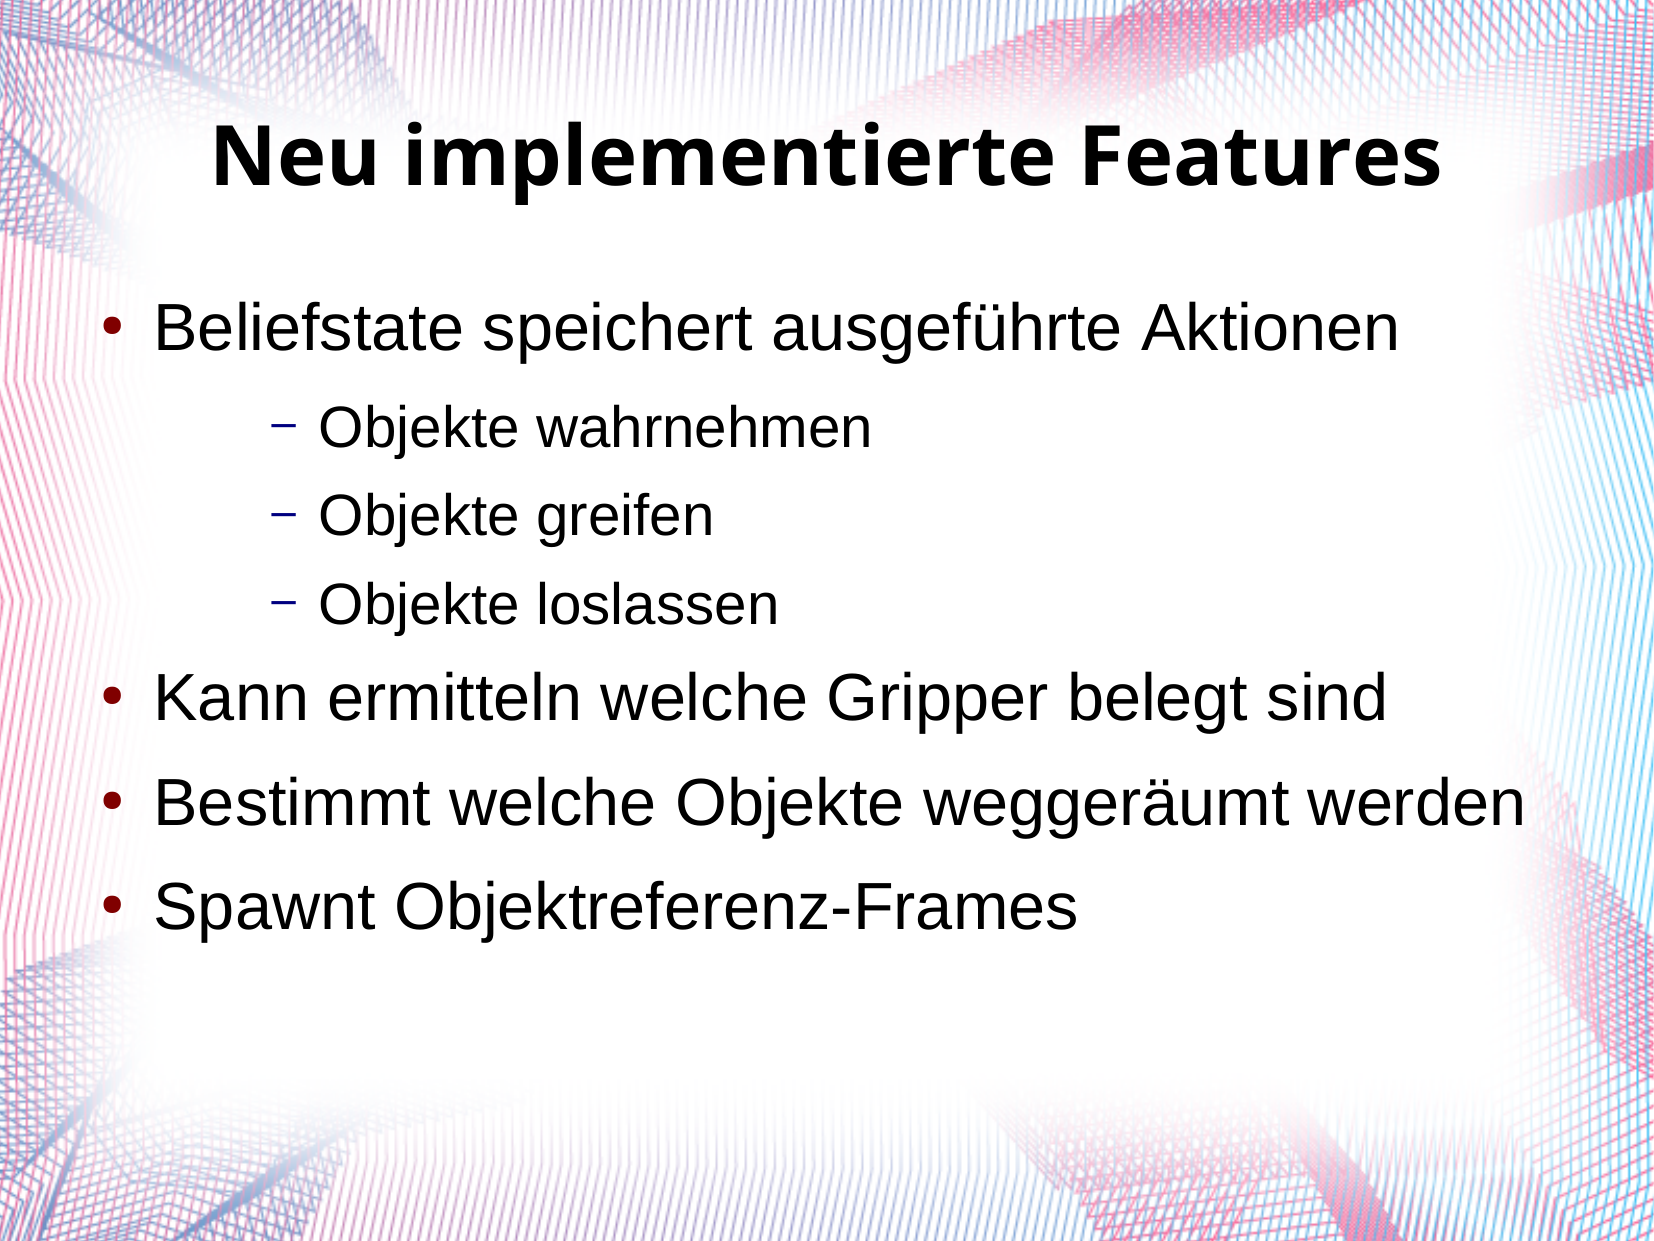

# Neu implementierte Features
Beliefstate speichert ausgeführte Aktionen
Objekte wahrnehmen
Objekte greifen
Objekte loslassen
Kann ermitteln welche Gripper belegt sind
Bestimmt welche Objekte weggeräumt werden
Spawnt Objektreferenz-Frames